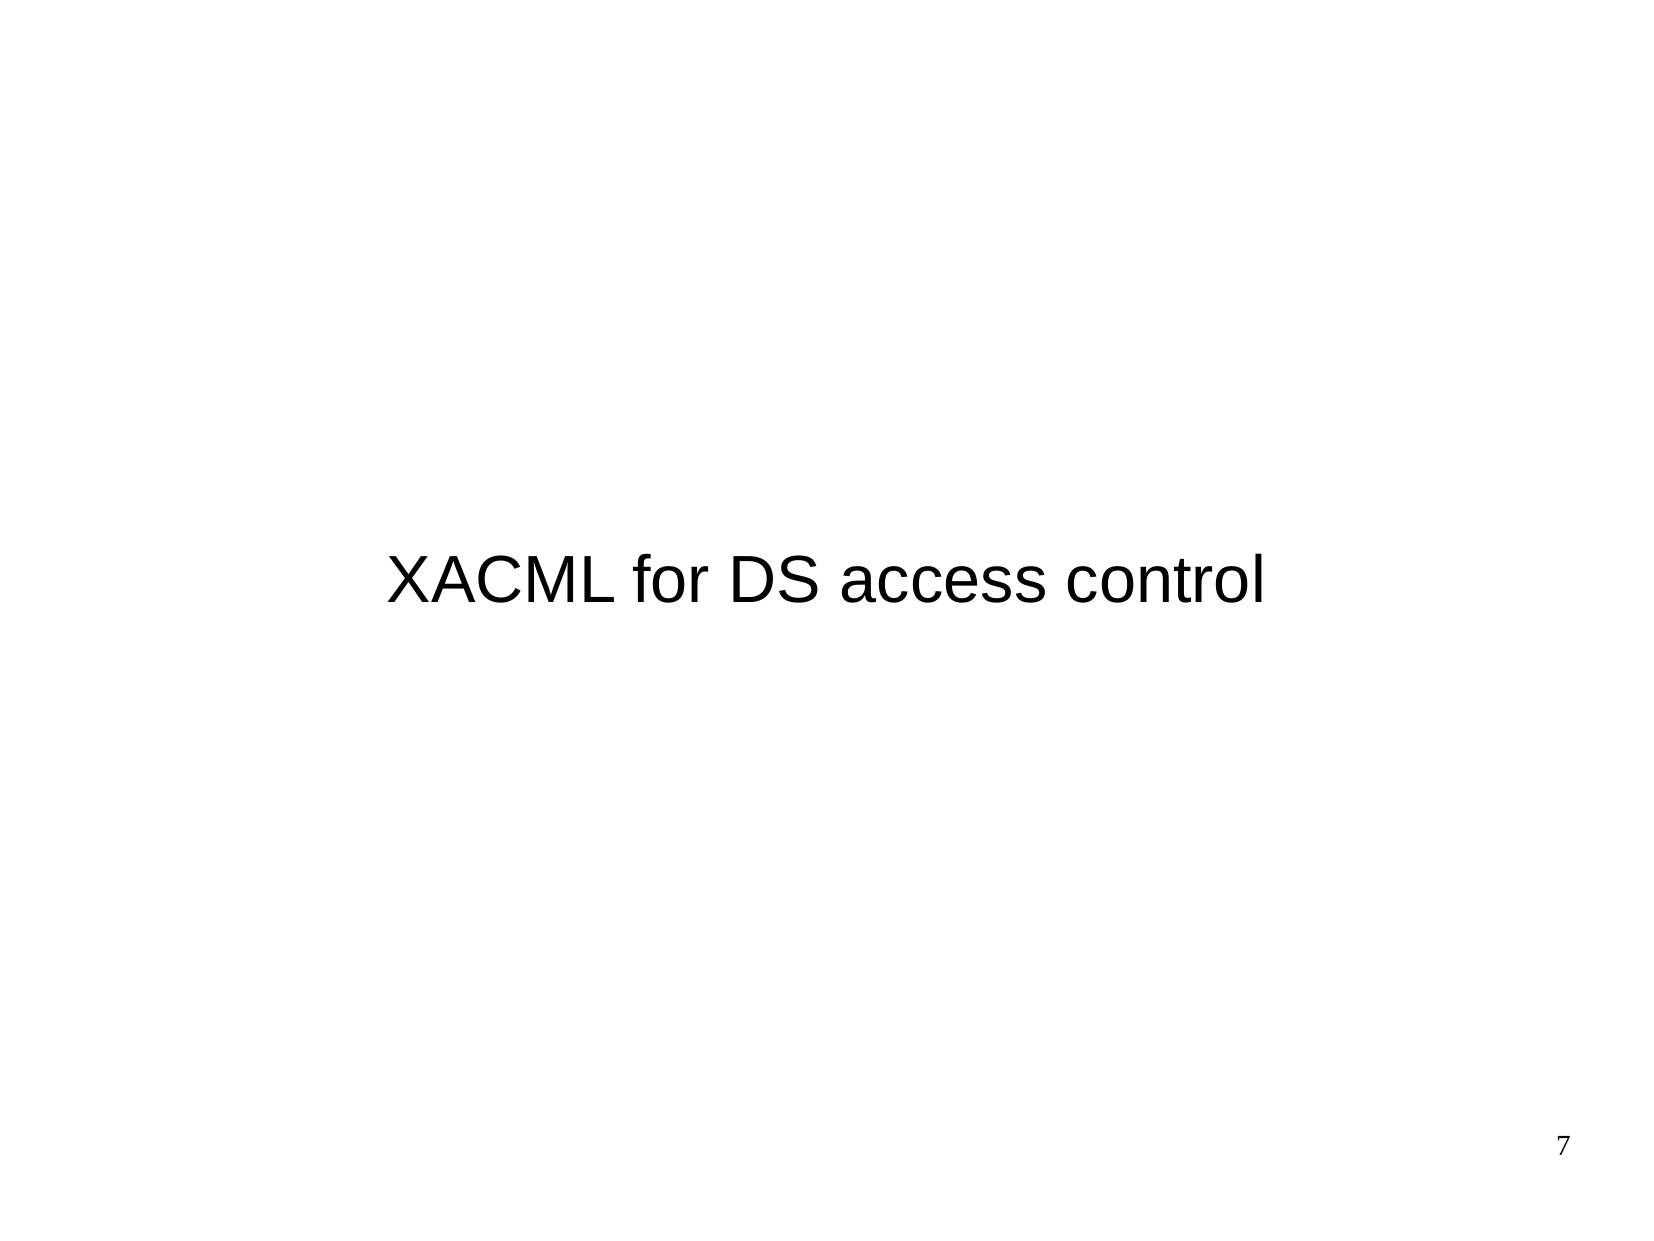

# XACML for DS access control
7